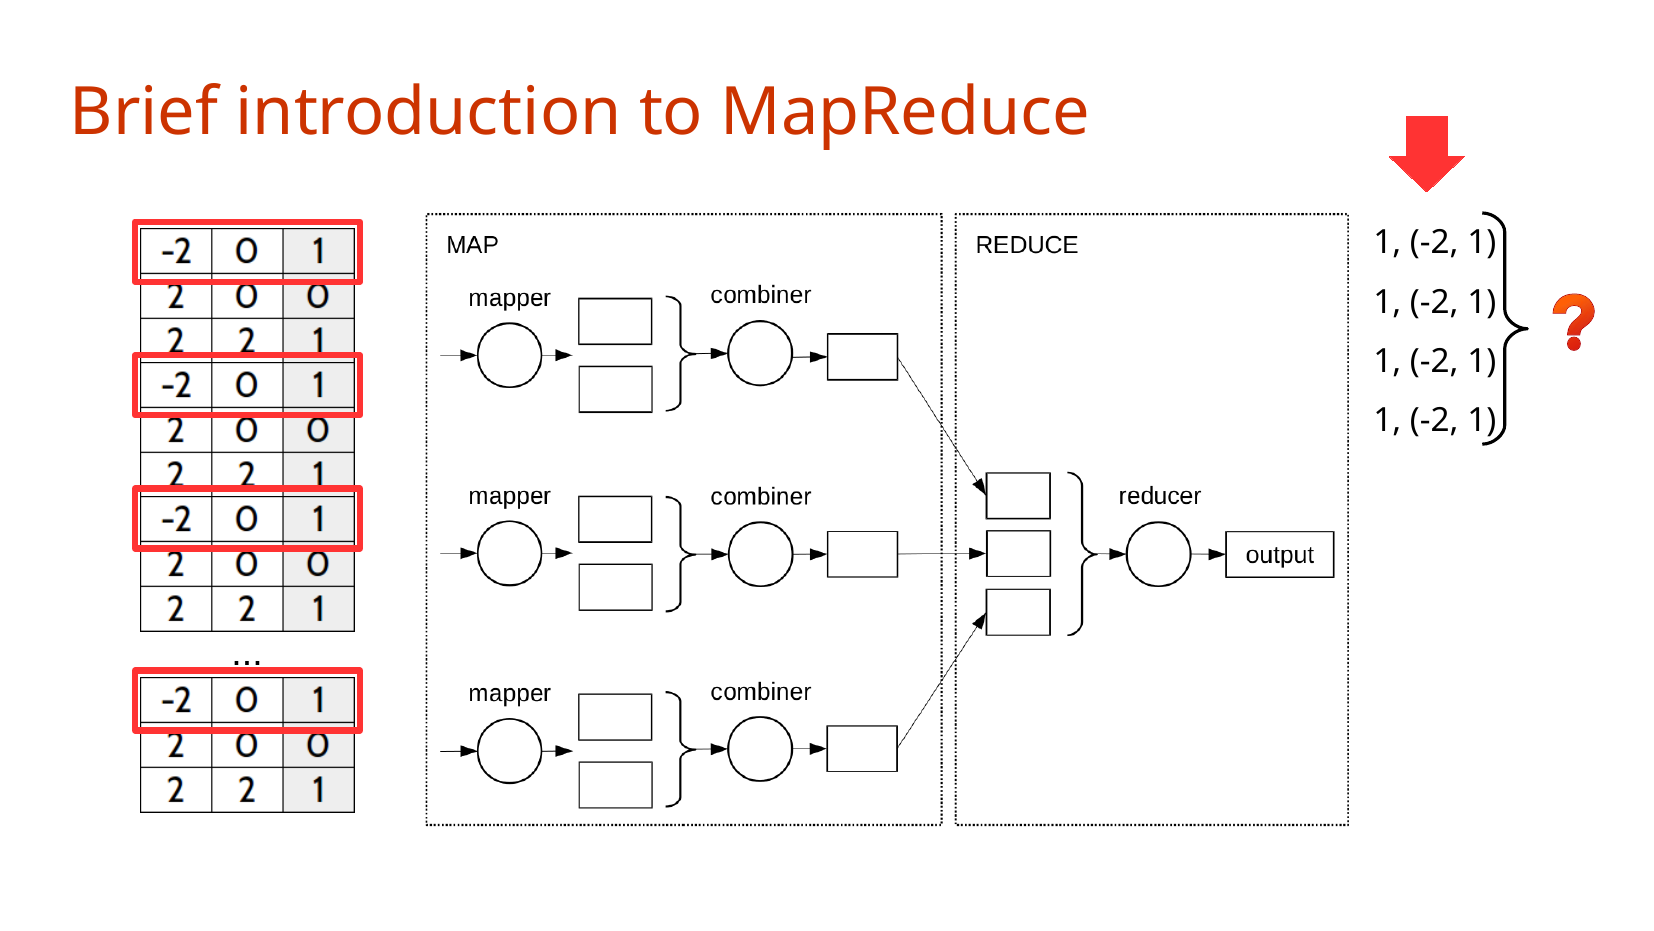

Brief introduction to MapReduce
1, (-2, 1)
1, (-2, 1)
1, (-2, 1)
1, (-2, 1)
...